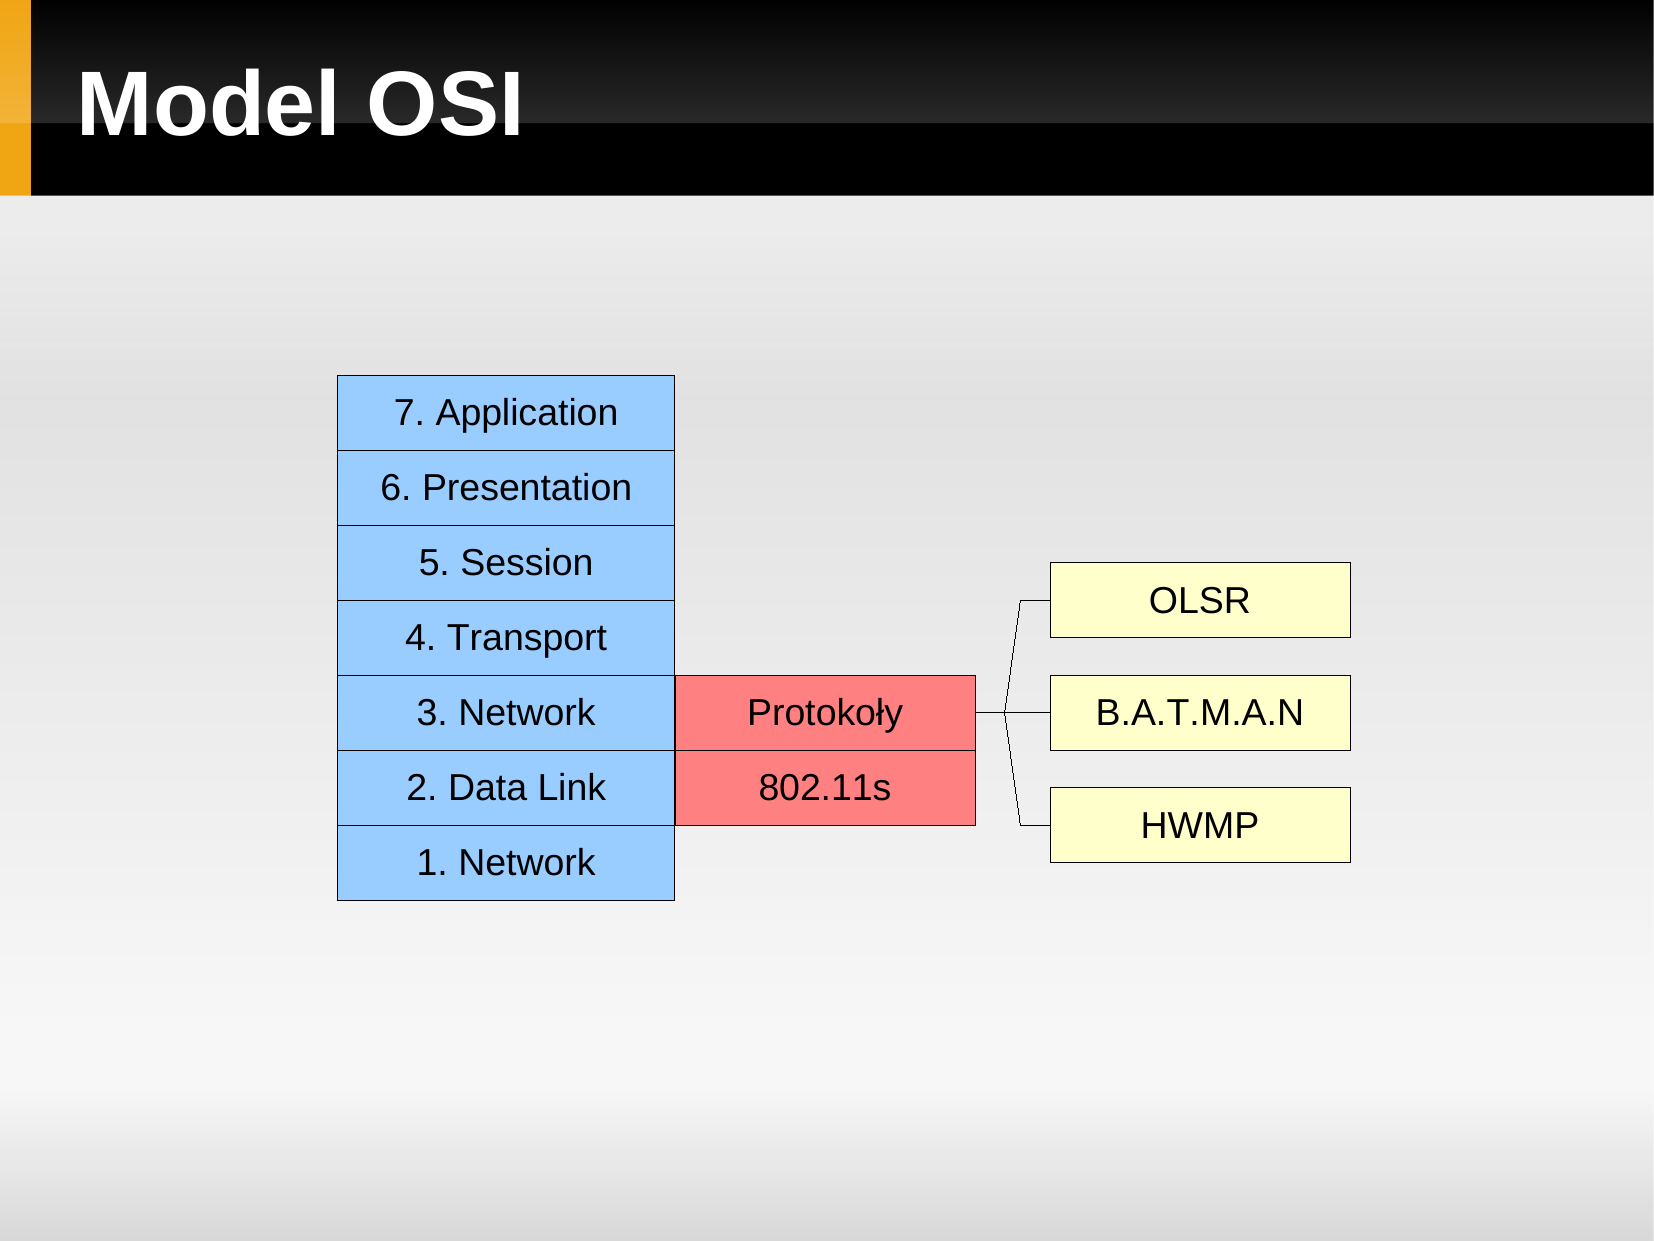

# Model OSI
7. Application
6. Presentation
5. Session
OLSR
4. Transport
3. Network
Protokoły
B.A.T.M.A.N
2. Data Link
802.11s
HWMP
1. Network